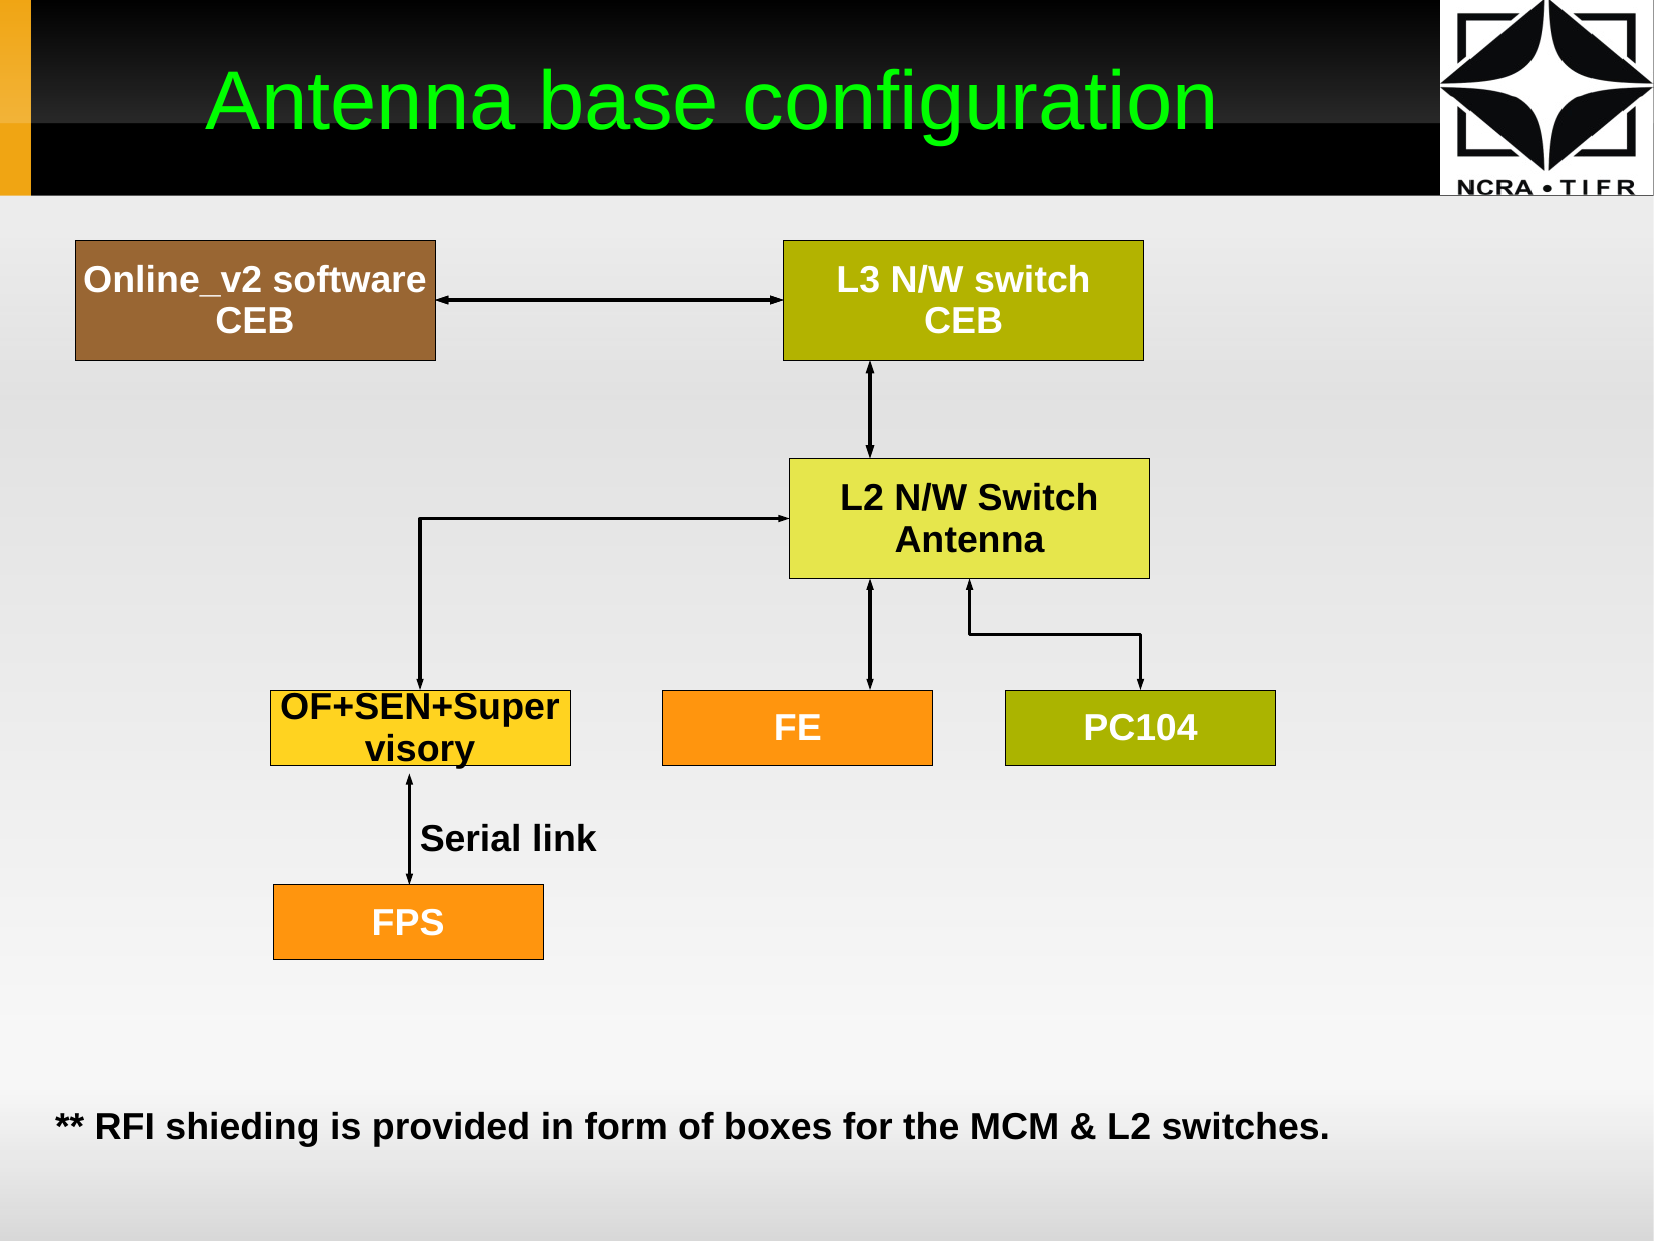

Antenna base configuration
Online_v2 software
CEB
L3 N/W switch
CEB
L2 N/W Switch
Antenna
OF+SEN+Super
visory
FE
PC104
Serial link
FPS
 ** RFI shieding is provided in form of boxes for the MCM & L2 switches.